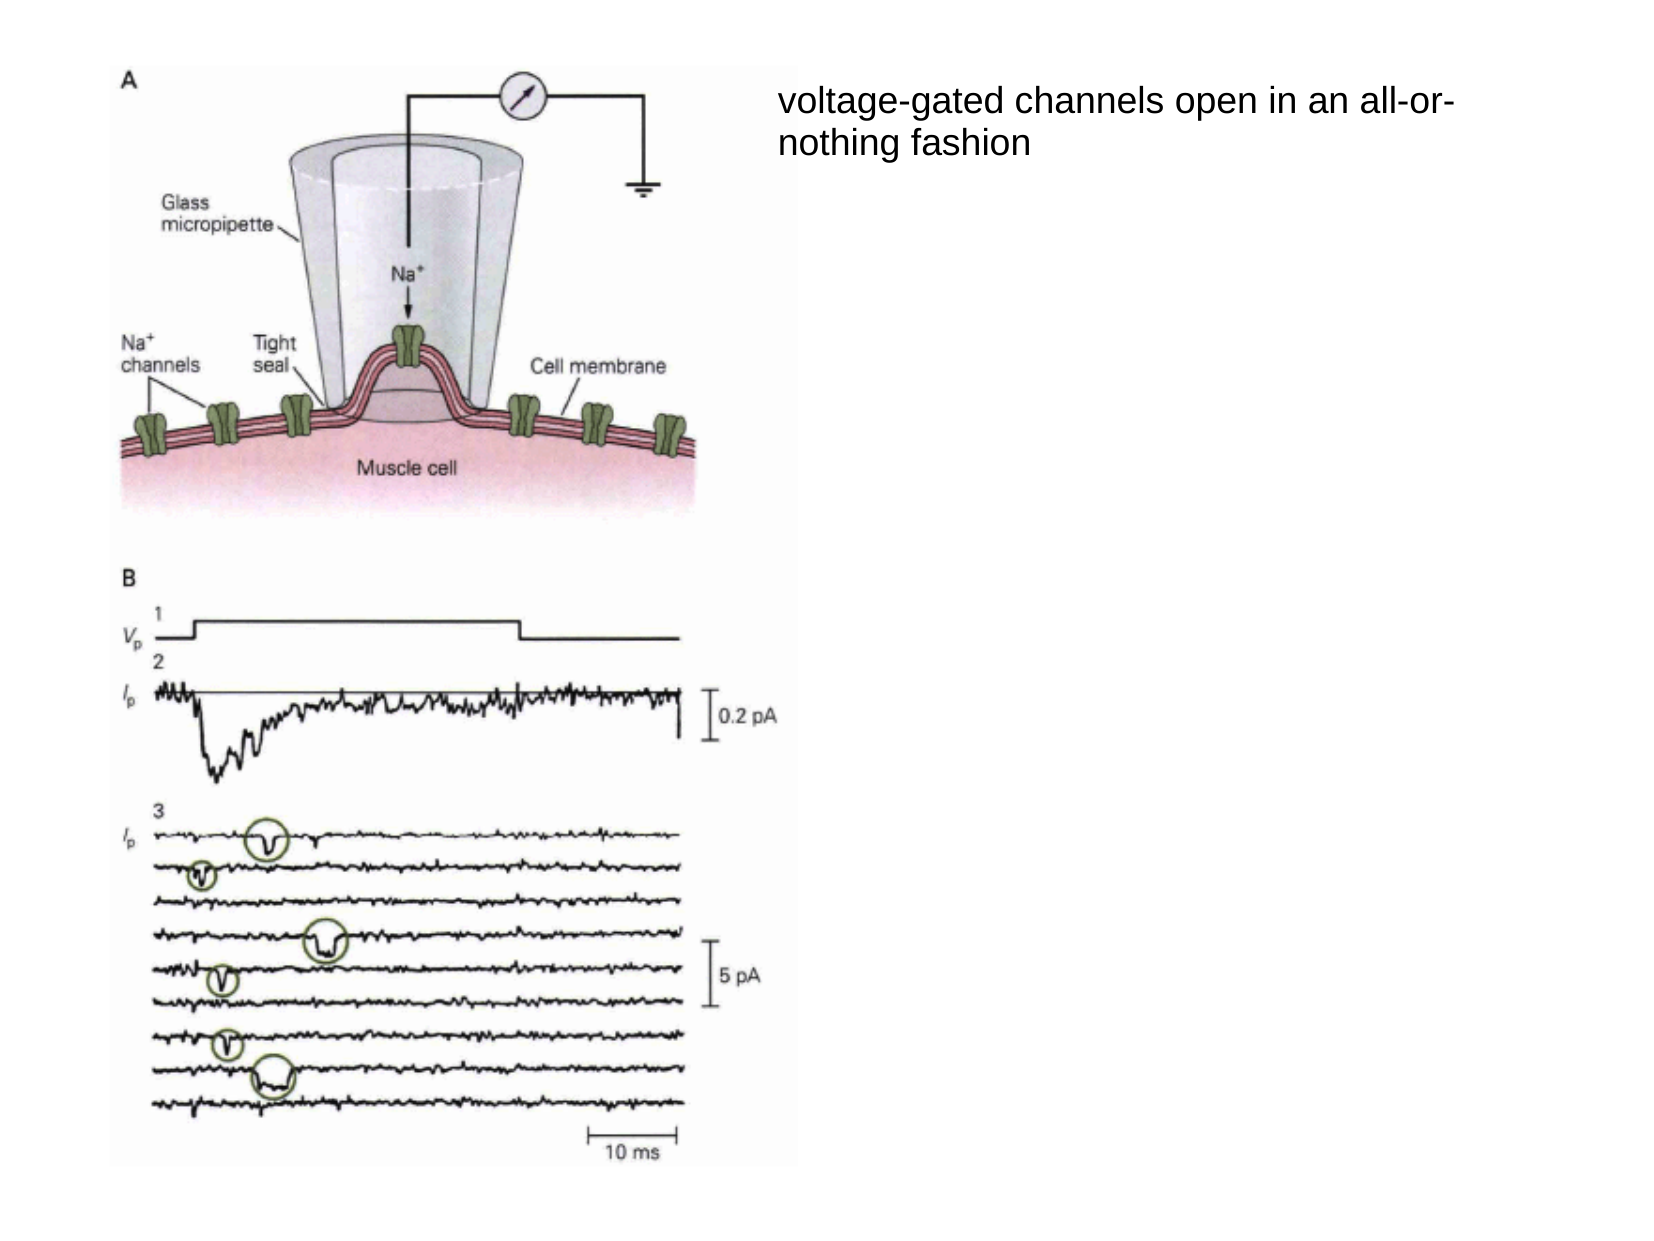

voltage-gated channels open in an all-or-nothing fashion